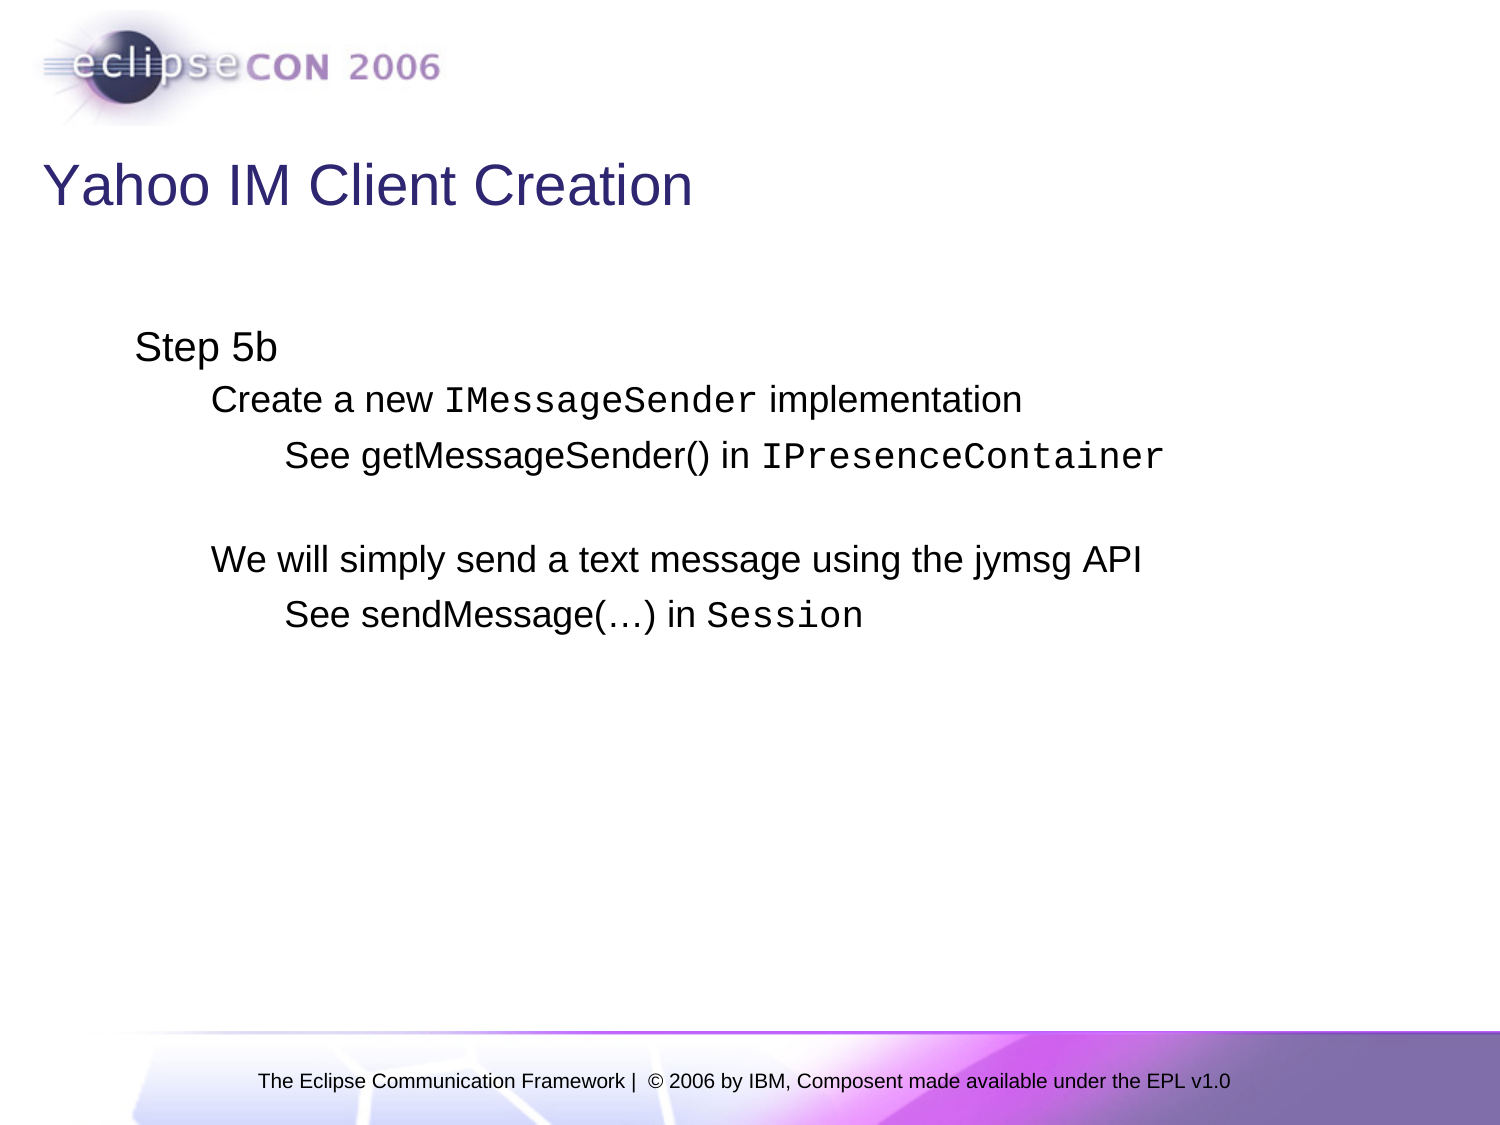

# Yahoo IM Client Creation
Step 5b
Create a new IMessageSender implementation
See getMessageSender() in IPresenceContainer
We will simply send a text message using the jymsg API
See sendMessage(…) in Session